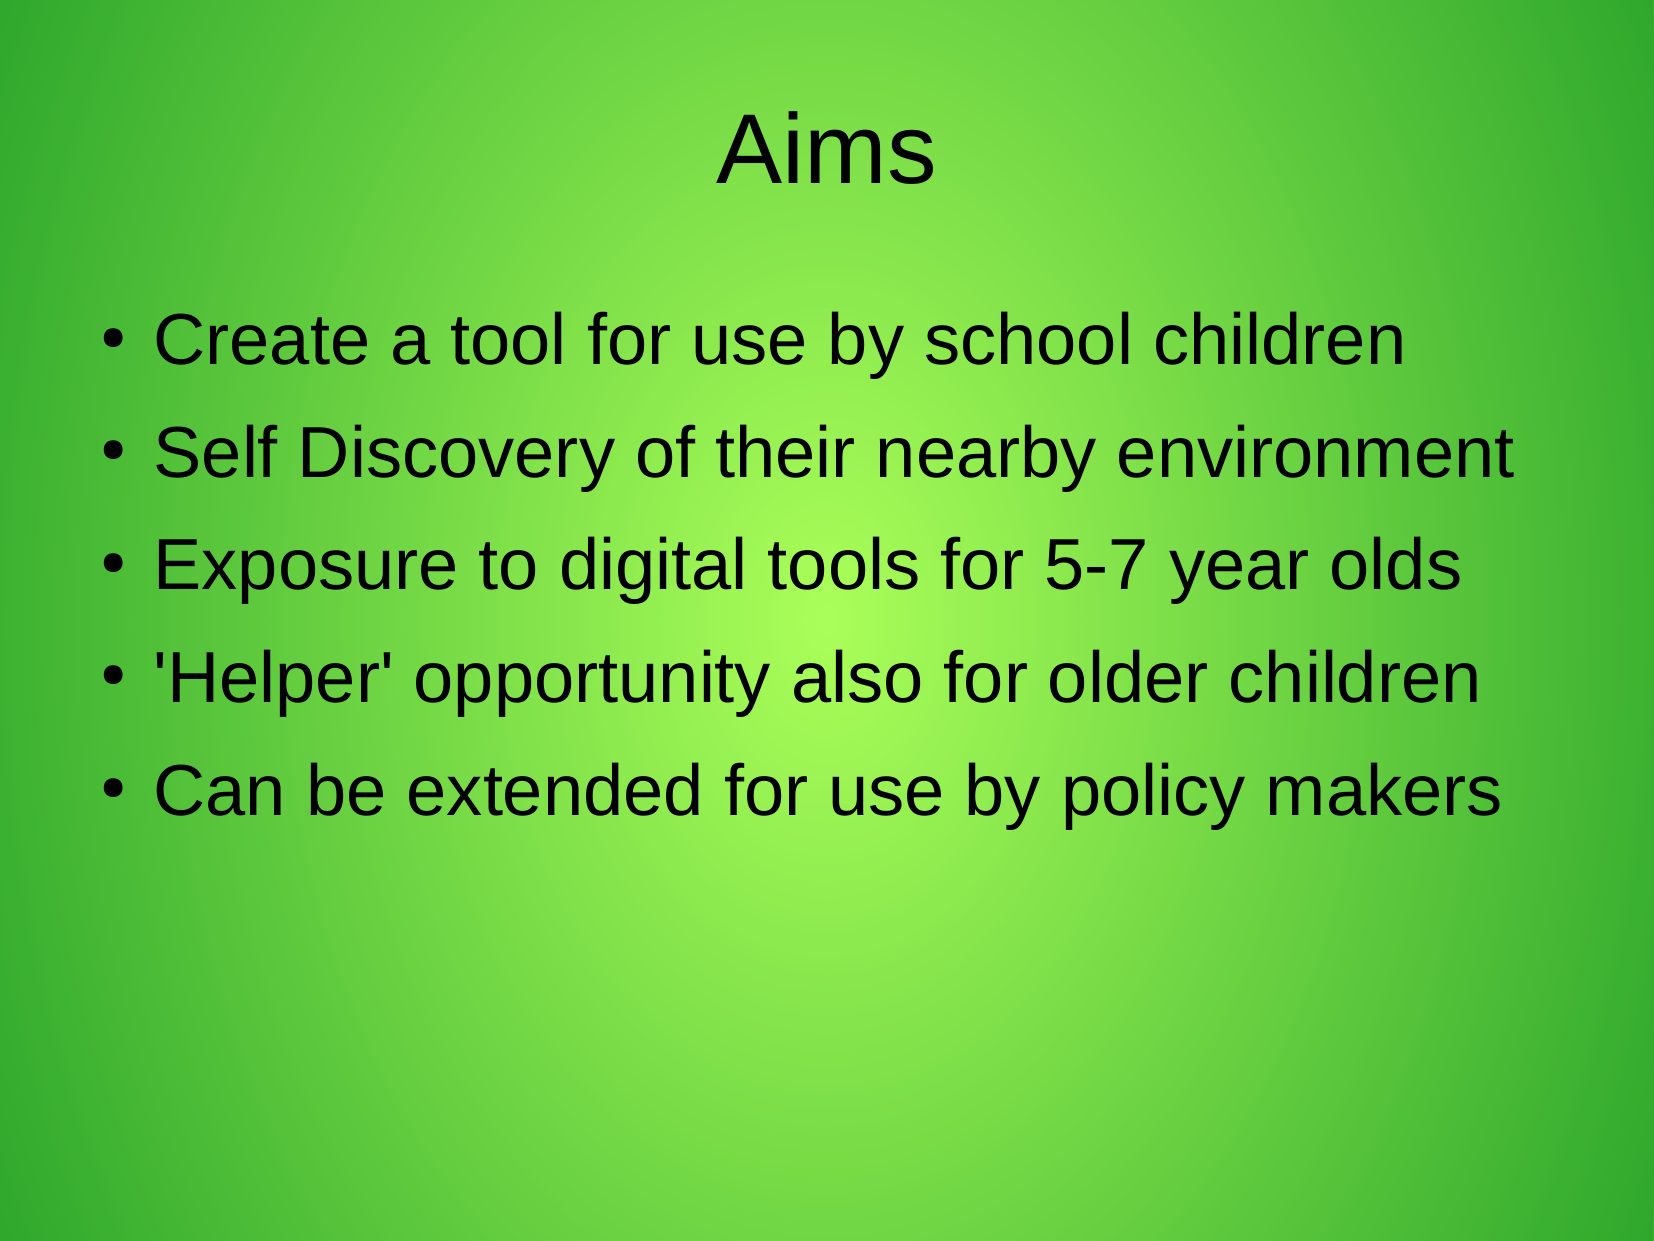

# Aims
Create a tool for use by school children
Self Discovery of their nearby environment
Exposure to digital tools for 5-7 year olds
'Helper' opportunity also for older children
Can be extended for use by policy makers